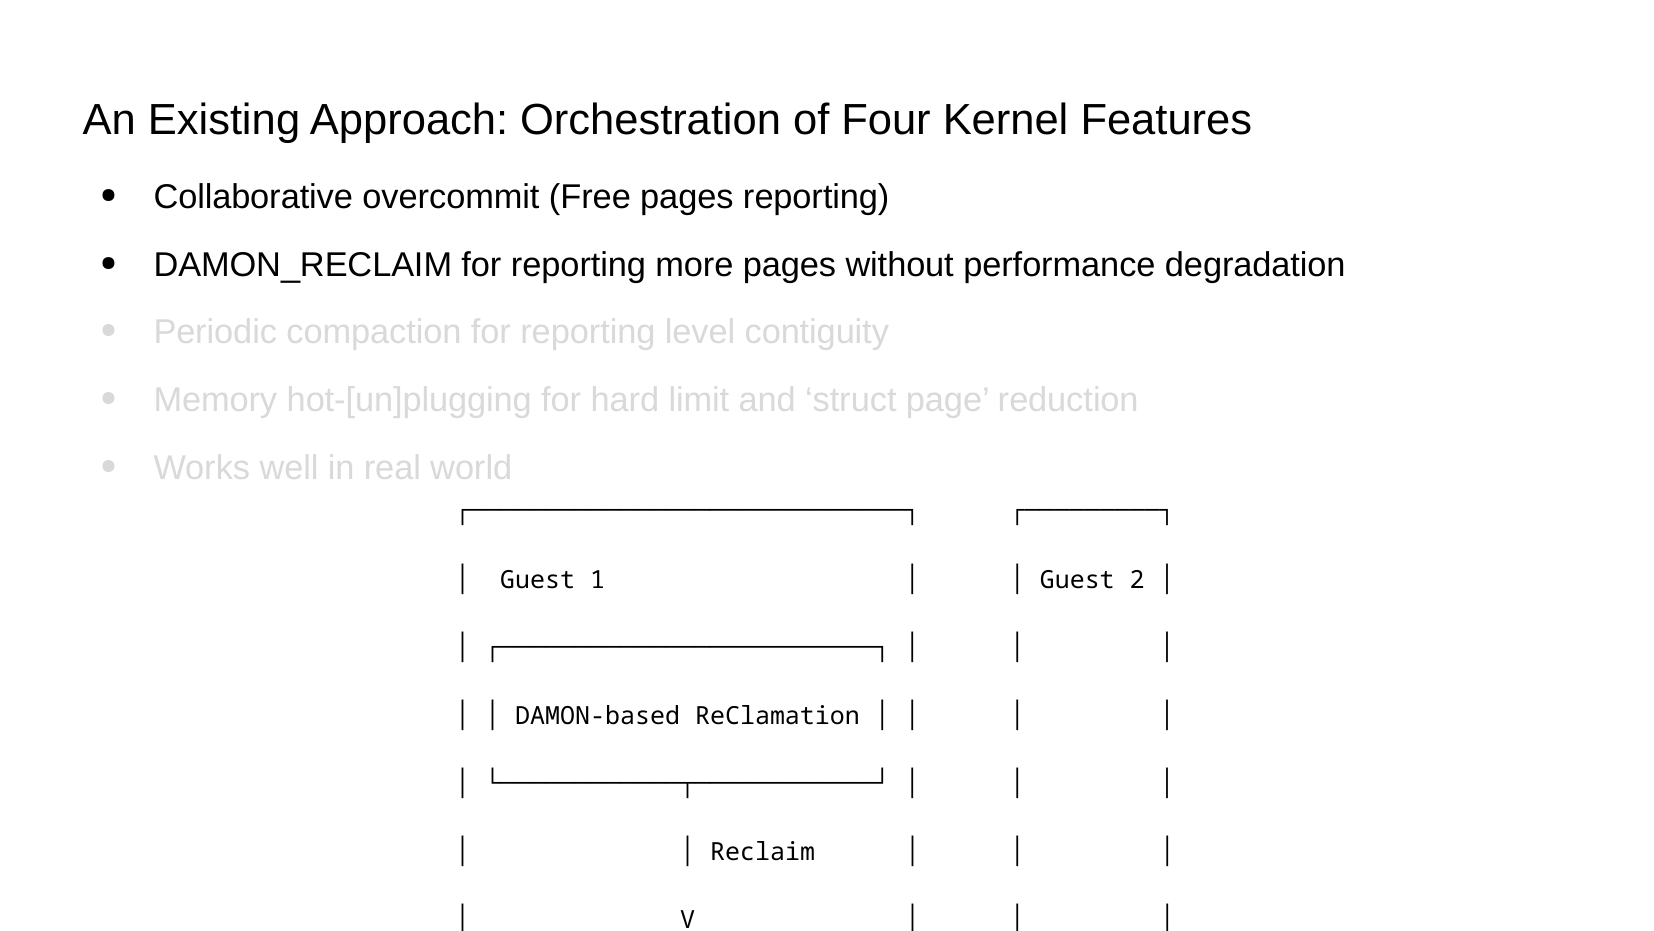

# An Existing Approach: Orchestration of Four Kernel Features
Collaborative overcommit (Free pages reporting)
DAMON_RECLAIM for reporting more pages without performance degradation
Periodic compaction for reporting level contiguity
Memory hot-[un]plugging for hard limit and ‘struct page’ reduction
Works well in real world
 ┌─────────────────────────────┐ ┌─────────┐
 │ Guest 1 │ │ Guest 2 │
 │ ┌─────────────────────────┐ │ │ │
 │ │ DAMON-based ReClamation │ │ │ │
 │ └────────────┬────────────┘ │ │ │
 │ │ Reclaim │ │ │
 │ V │ │ │
 │ ┌─────────────────────────┐ │ │ │
 │ │ Free pages reporting │ │ │ │
 │ └────────────┬────────────┘ │ │ │
 │ │ │ │ │
 └──────────────┼──────────────┘ └─────────┘
 │ Report reclaimed ^
 V (free) pages │ Alloc Guest 1
 ┌───────────────────────────────┐ │ freed memory
 │ Host ├─────────┘
 └───────────────────────────────┘